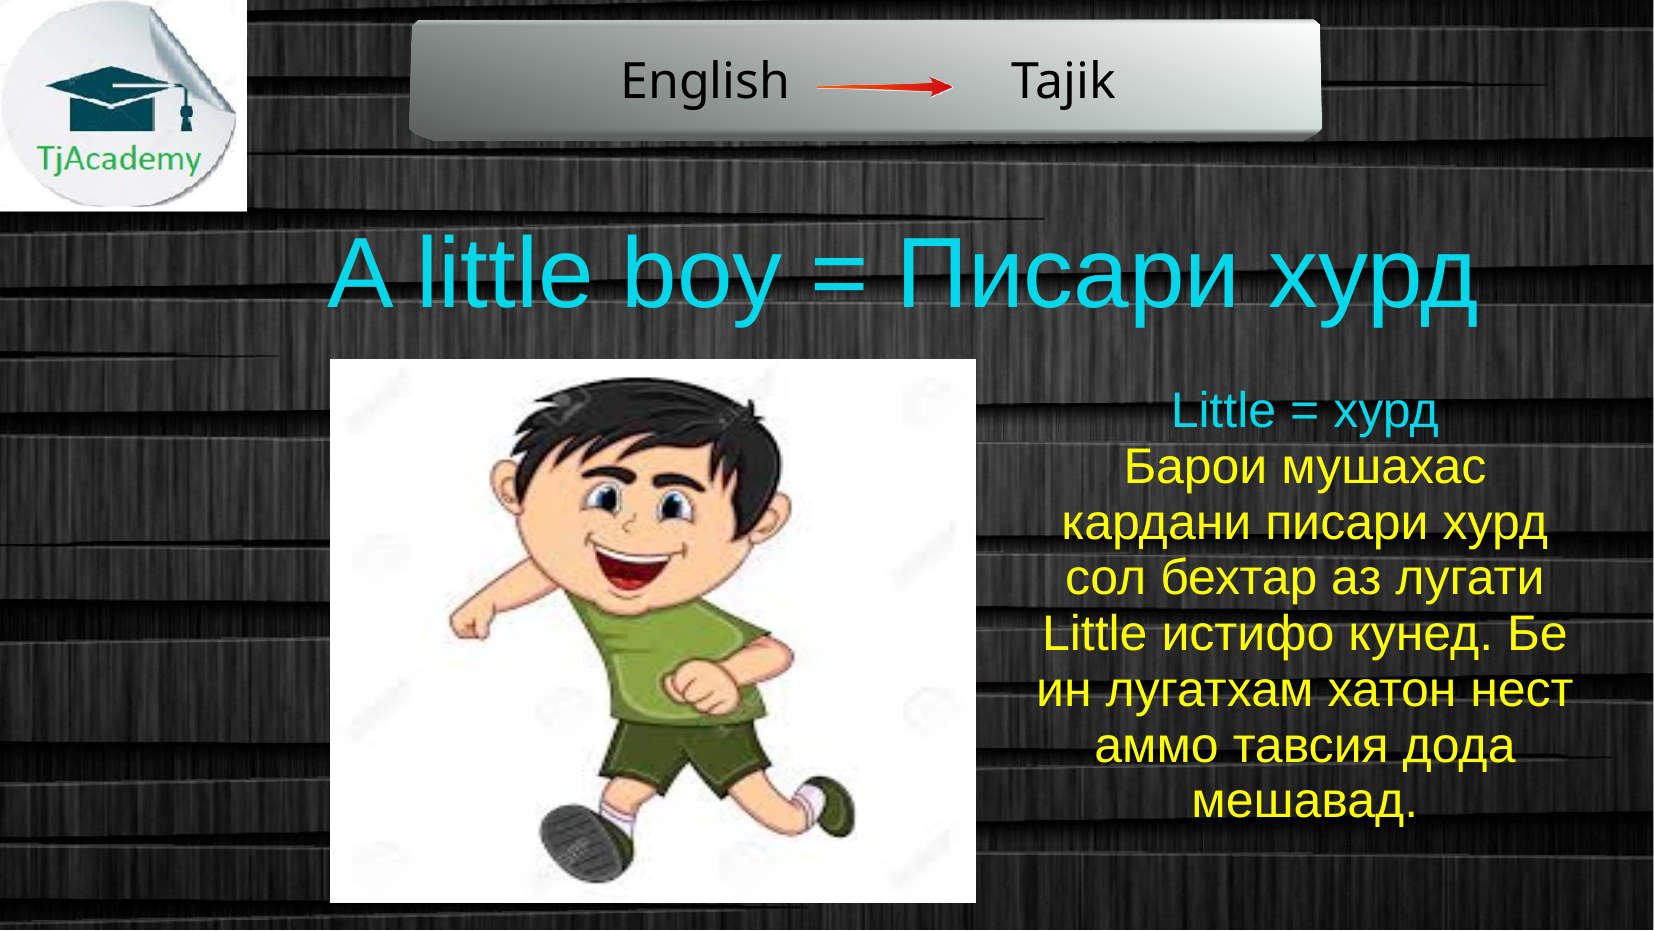

English Tajik
#
 A little boy = Писари хурд
Little = хурд
Барои мушахас кардани писари хурд сол бехтар аз лугати Little истифо кунед. Бе ин лугатхам хатон нест аммо тавсия дода мешавад.